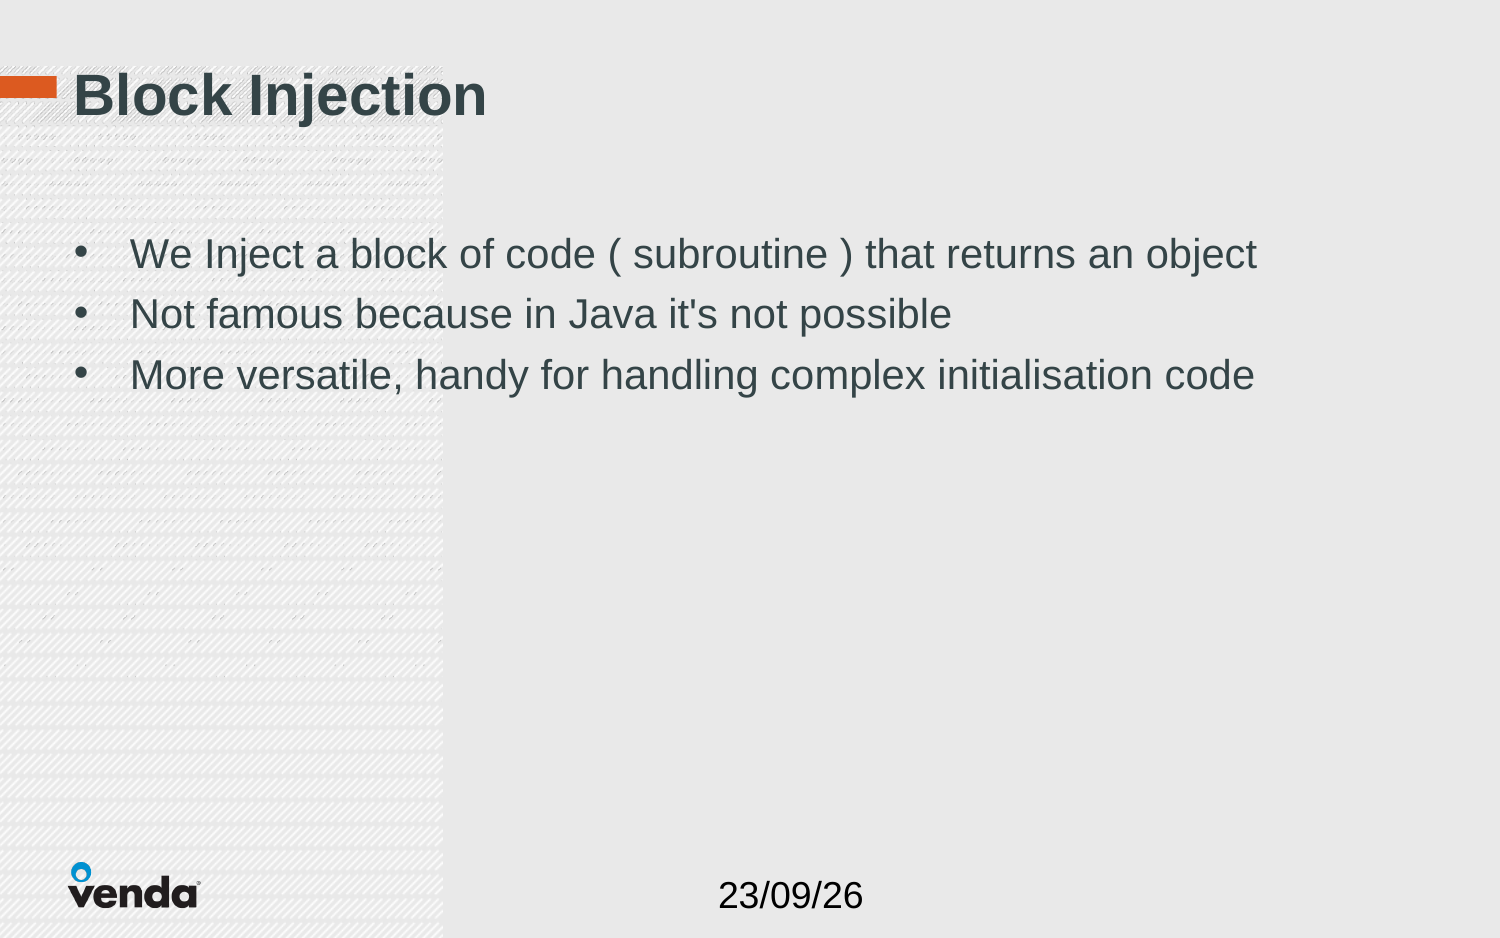

# Block Injection
We Inject a block of code ( subroutine ) that returns an object
Not famous because in Java it's not possible
More versatile, handy for handling complex initialisation code